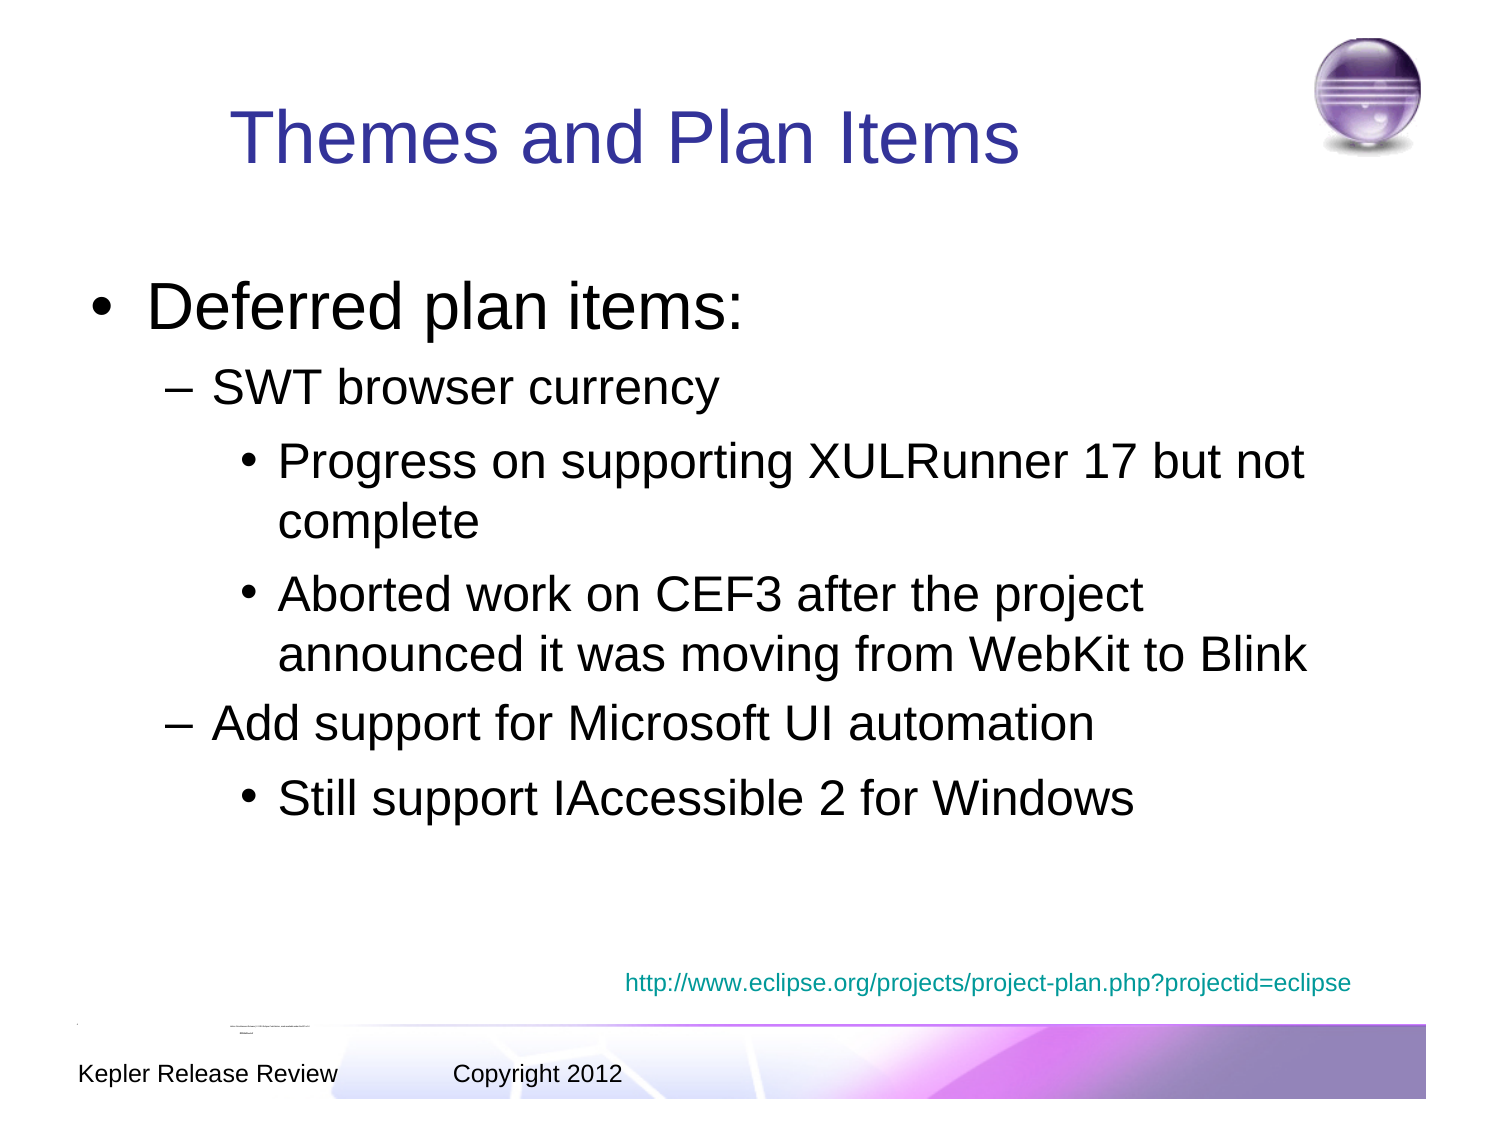

# Themes and Plan Items
Deferred plan items:
SWT browser currency
Progress on supporting XULRunner 17 but not complete
Aborted work on CEF3 after the project announced it was moving from WebKit to Blink
Add support for Microsoft UI automation
Still support IAccessible 2 for Windows
http://www.eclipse.org/projects/project-plan.php?projectid=eclipse
4
Copyright 2012